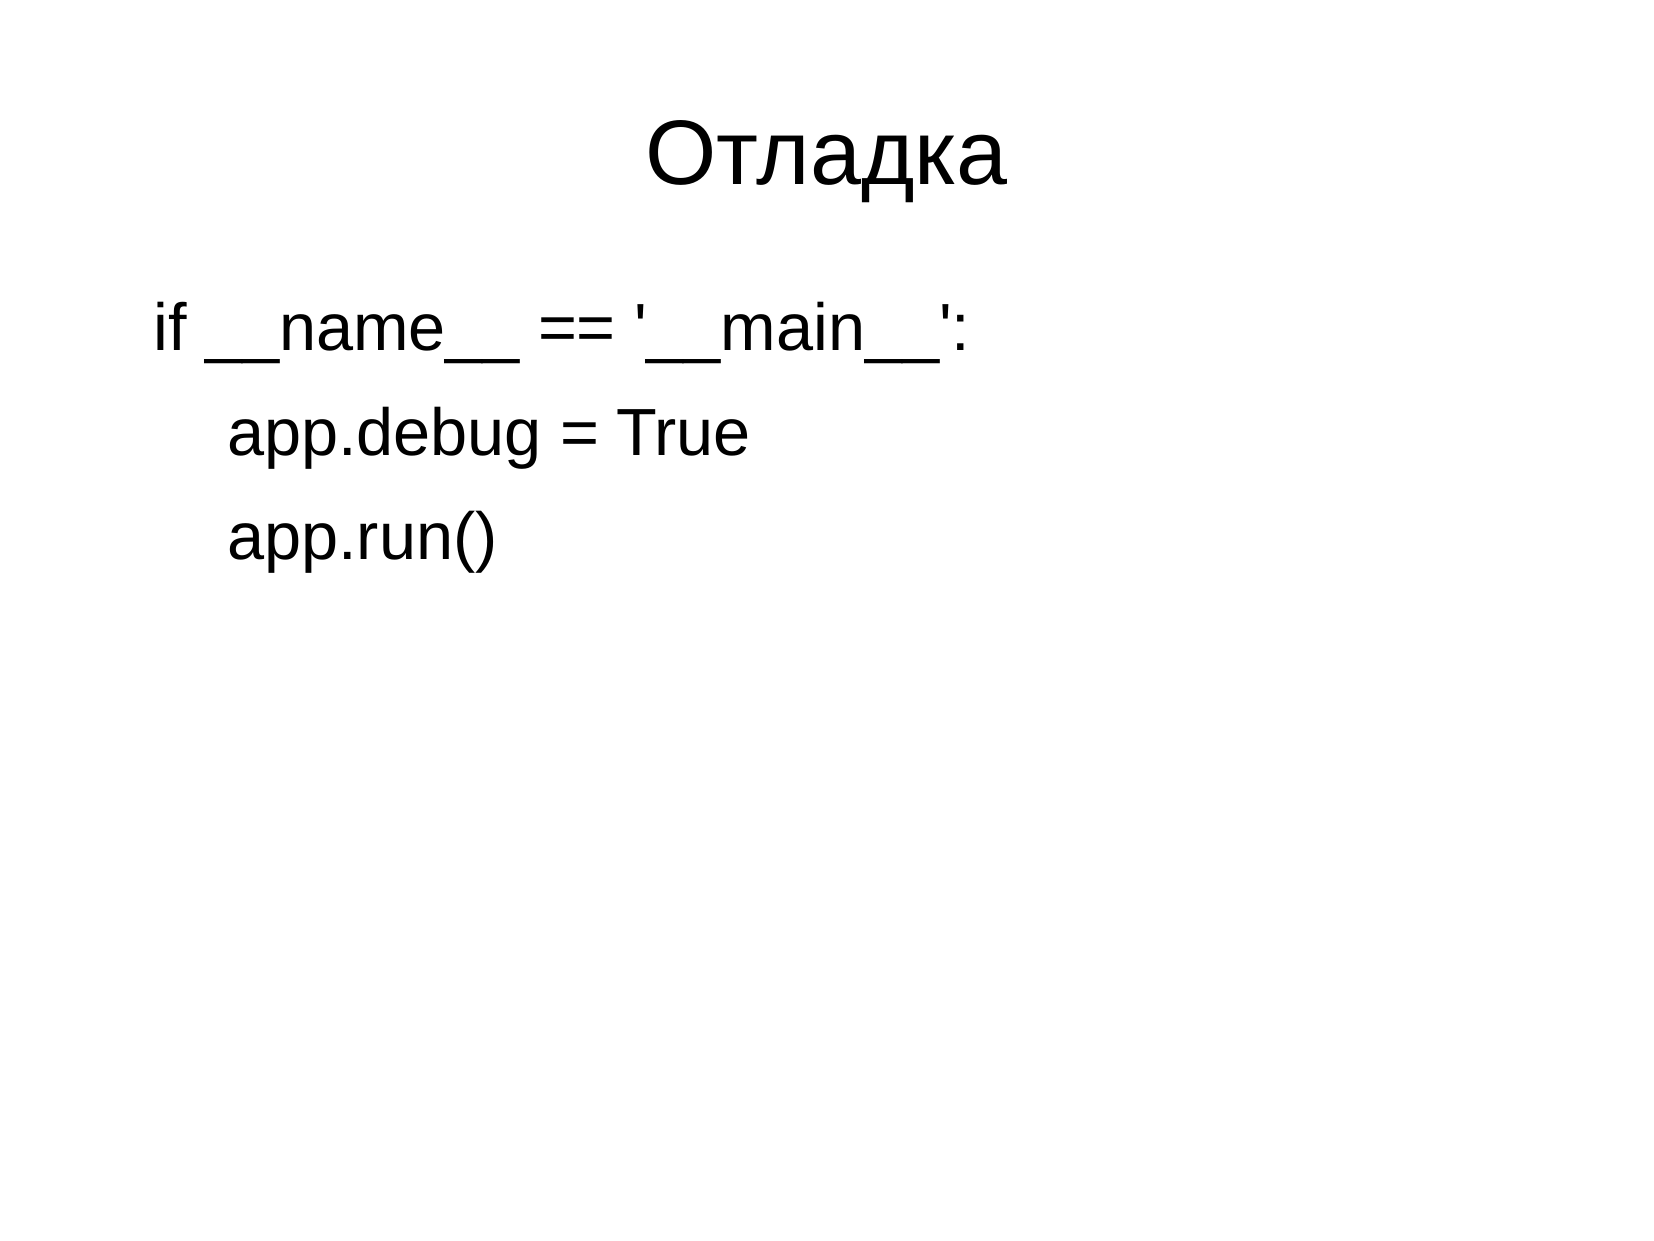

# Отладка
if __name__ == '__main__':
 app.debug = True
 app.run()